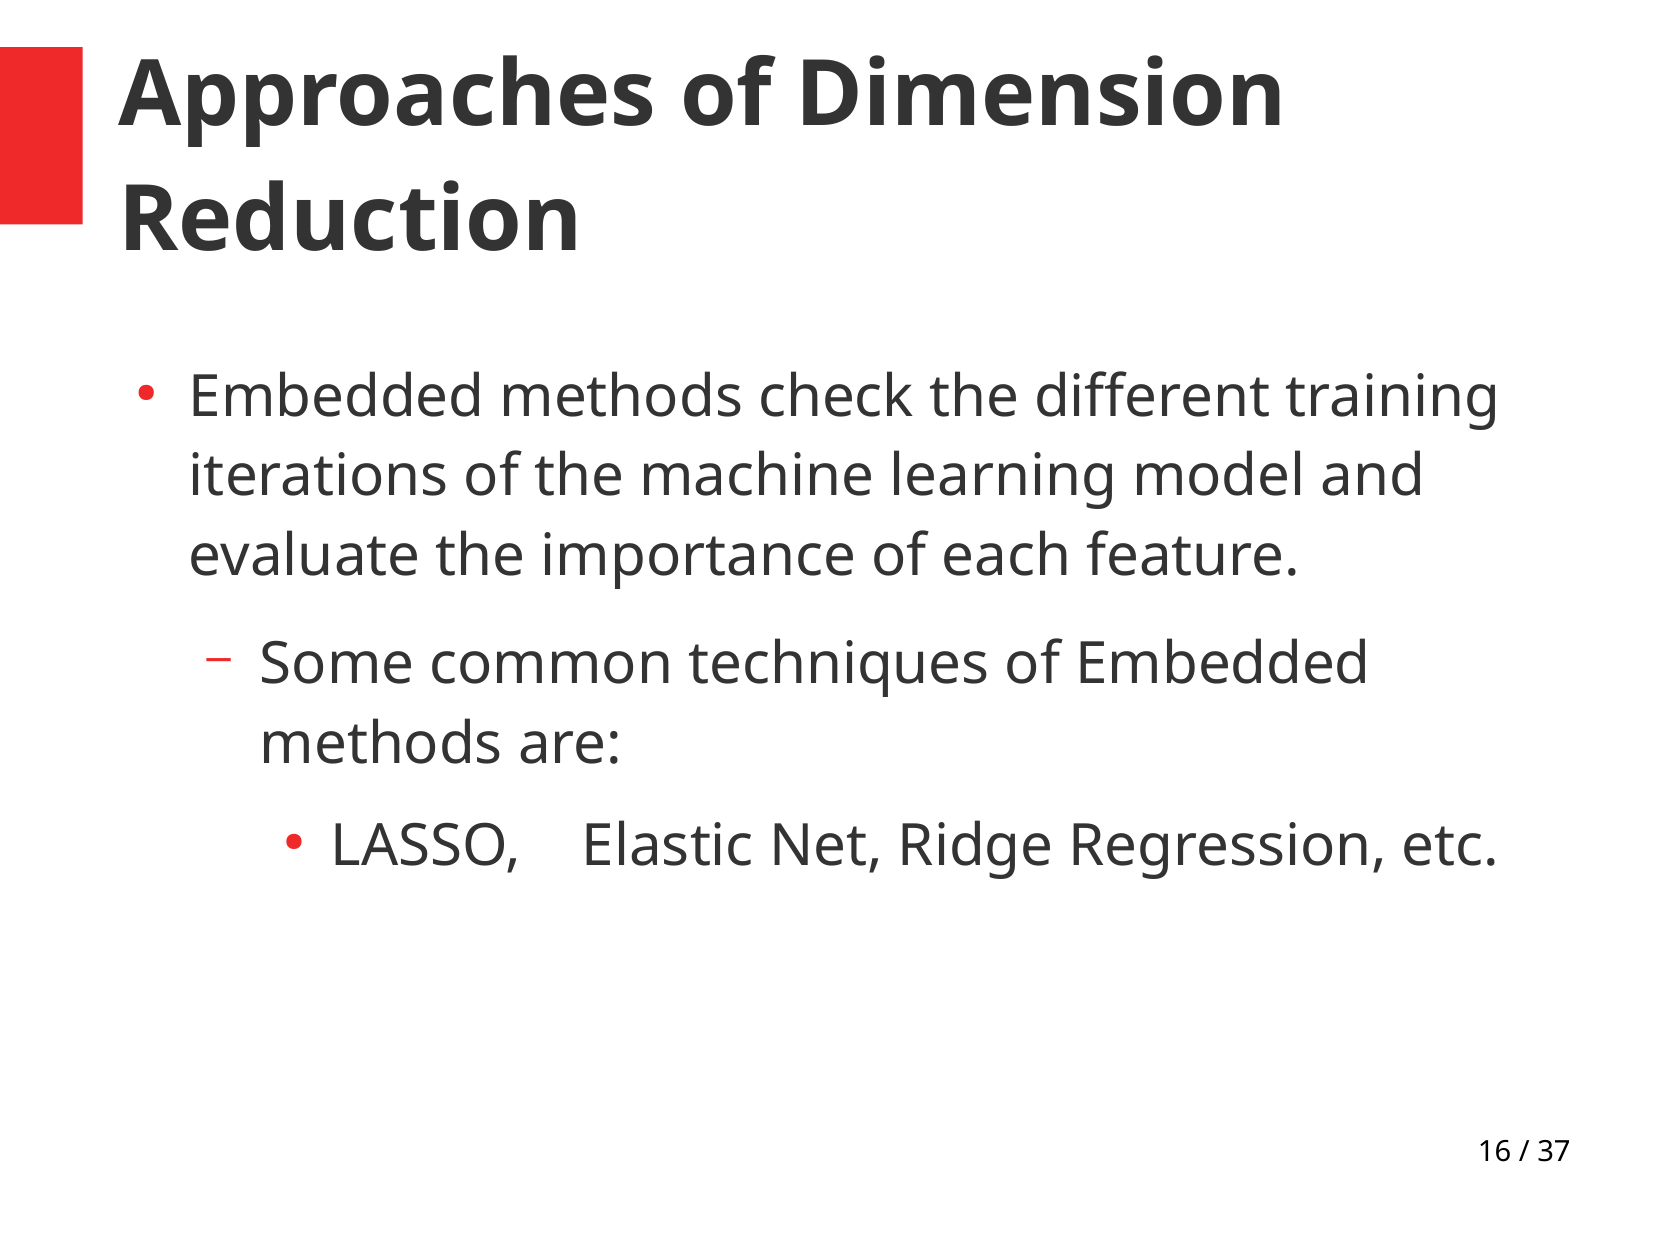

# Approaches of Dimension Reduction
Embedded methods check the different training iterations of the machine learning model and evaluate the importance of each feature.
Some common techniques of Embedded methods are:
LASSO, Elastic Net, Ridge Regression, etc.
16